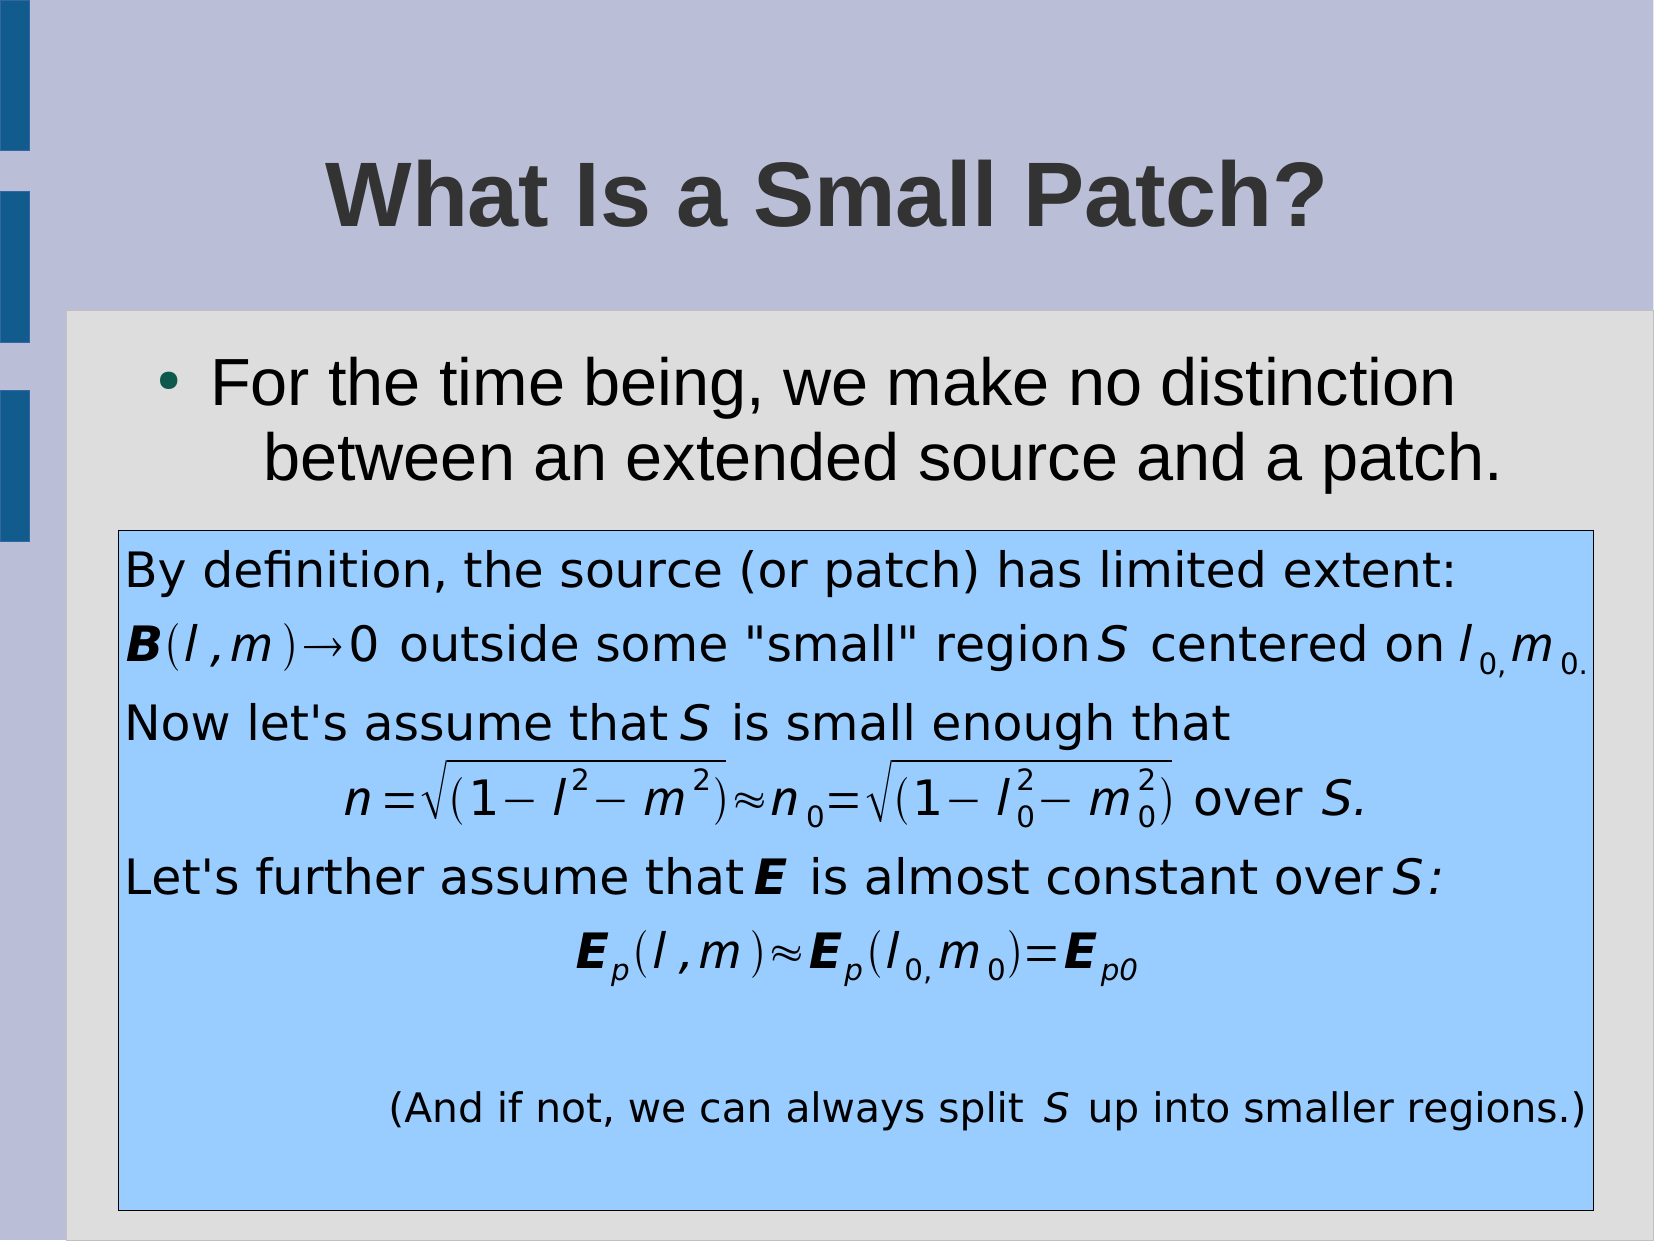

# What Is a Small Patch?
For the time being, we make no distinction between an extended source and a patch.